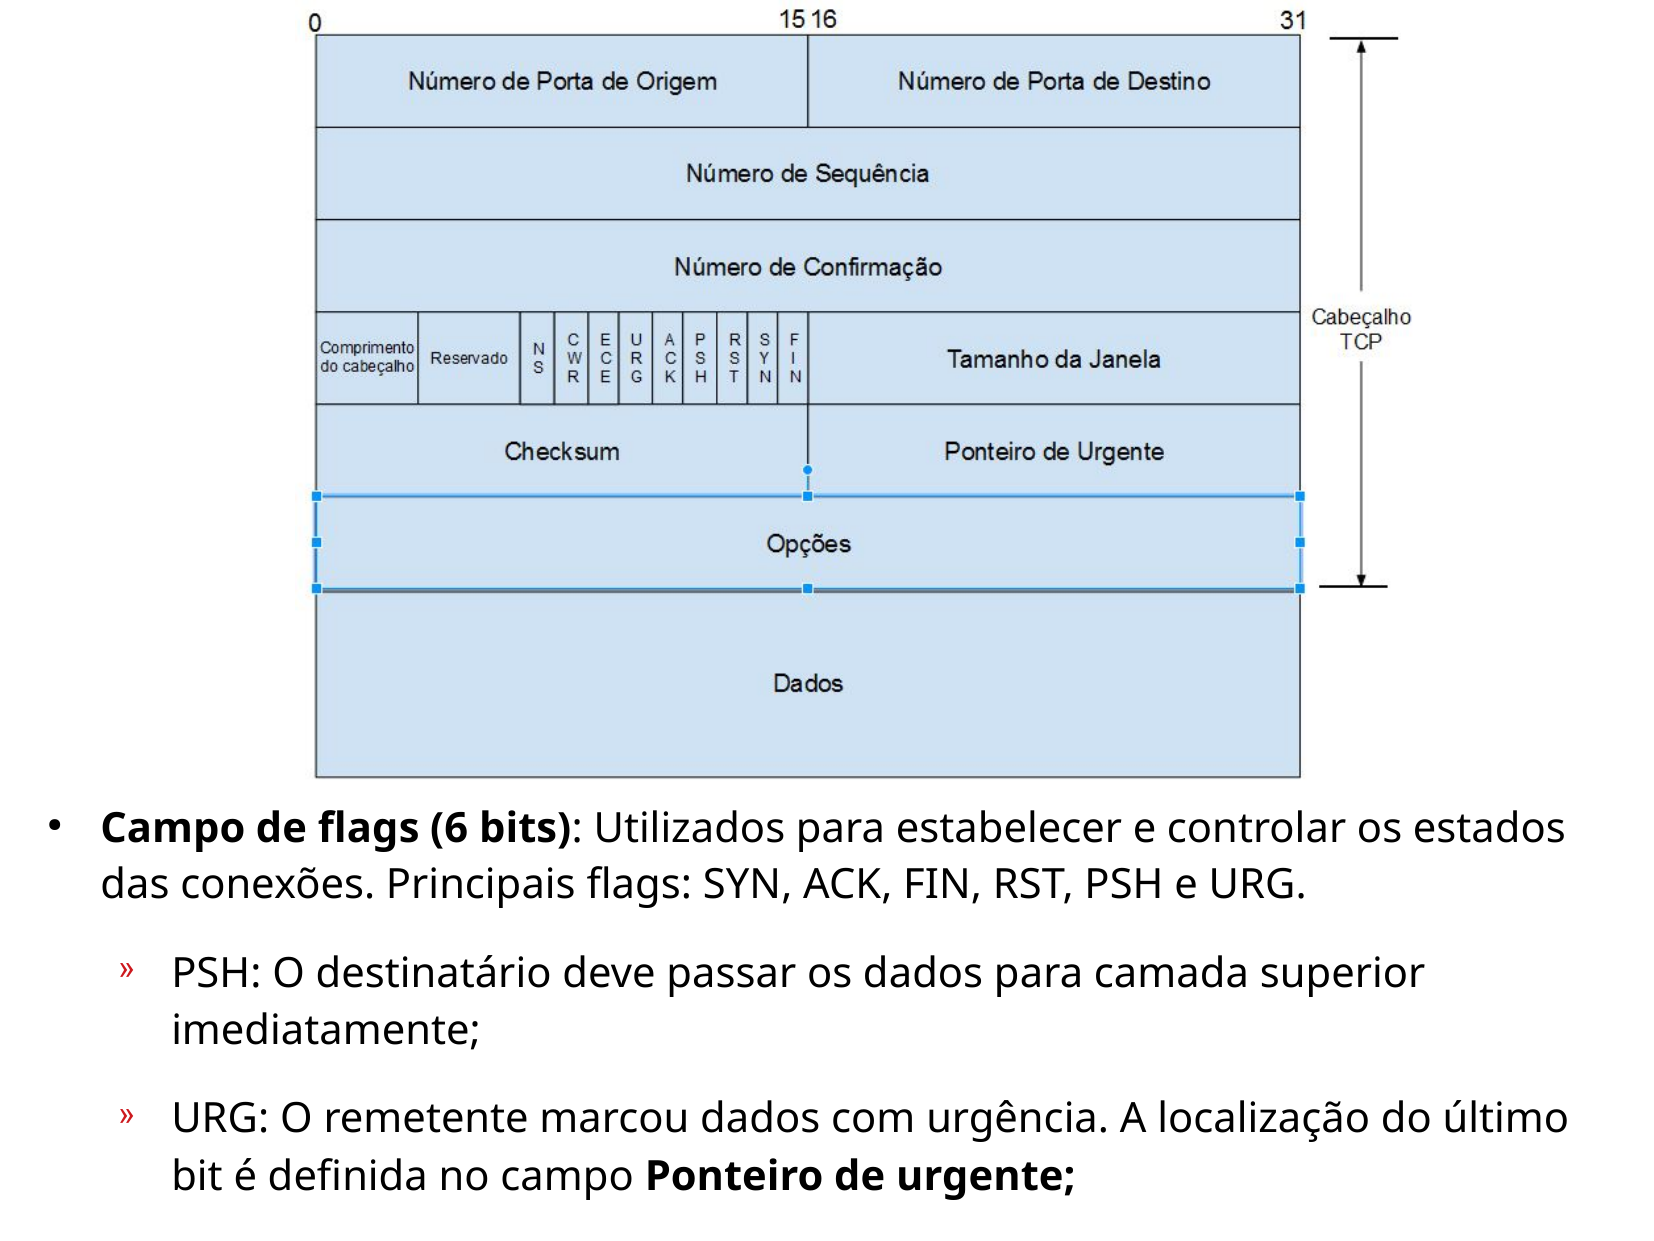

# Campo de flags (6 bits): Utilizados para estabelecer e controlar os estados das conexões. Principais flags: SYN, ACK, FIN, RST, PSH e URG.
PSH: O destinatário deve passar os dados para camada superior imediatamente;
URG: O remetente marcou dados com urgência. A localização do último bit é definida no campo Ponteiro de urgente;